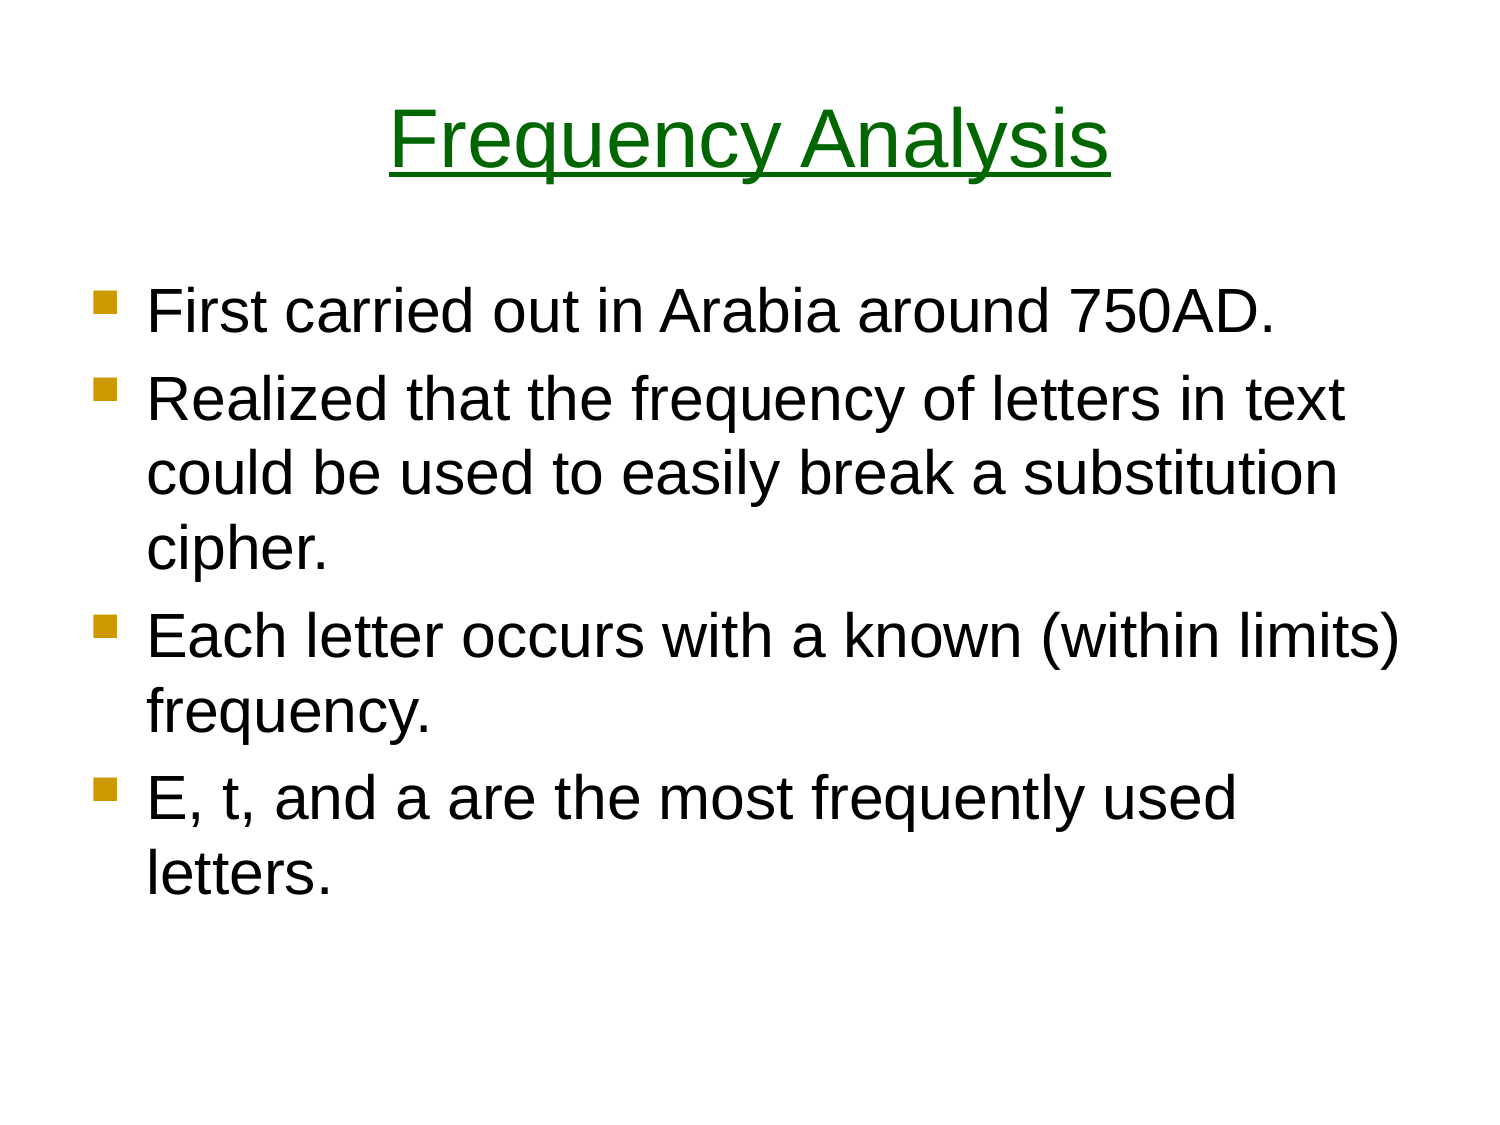

# Frequency Analysis
First carried out in Arabia around 750AD.
Realized that the frequency of letters in text could be used to easily break a substitution cipher.
Each letter occurs with a known (within limits) frequency.
E, t, and a are the most frequently used letters.